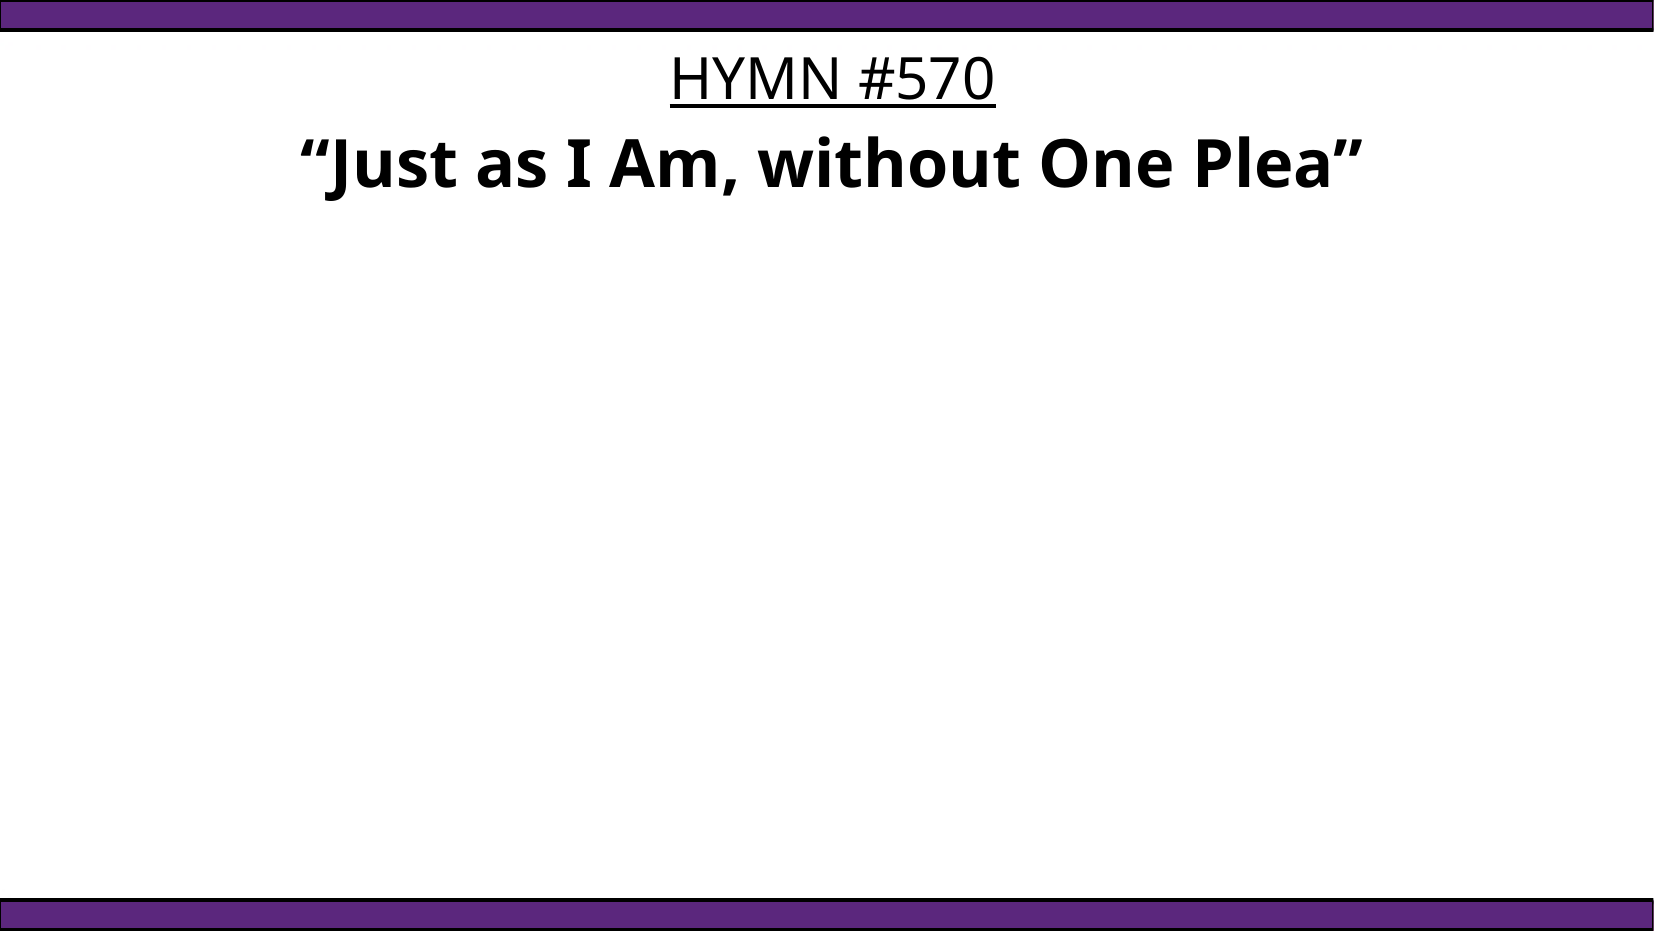

HYMN #570
“Just as I Am, without One Plea”